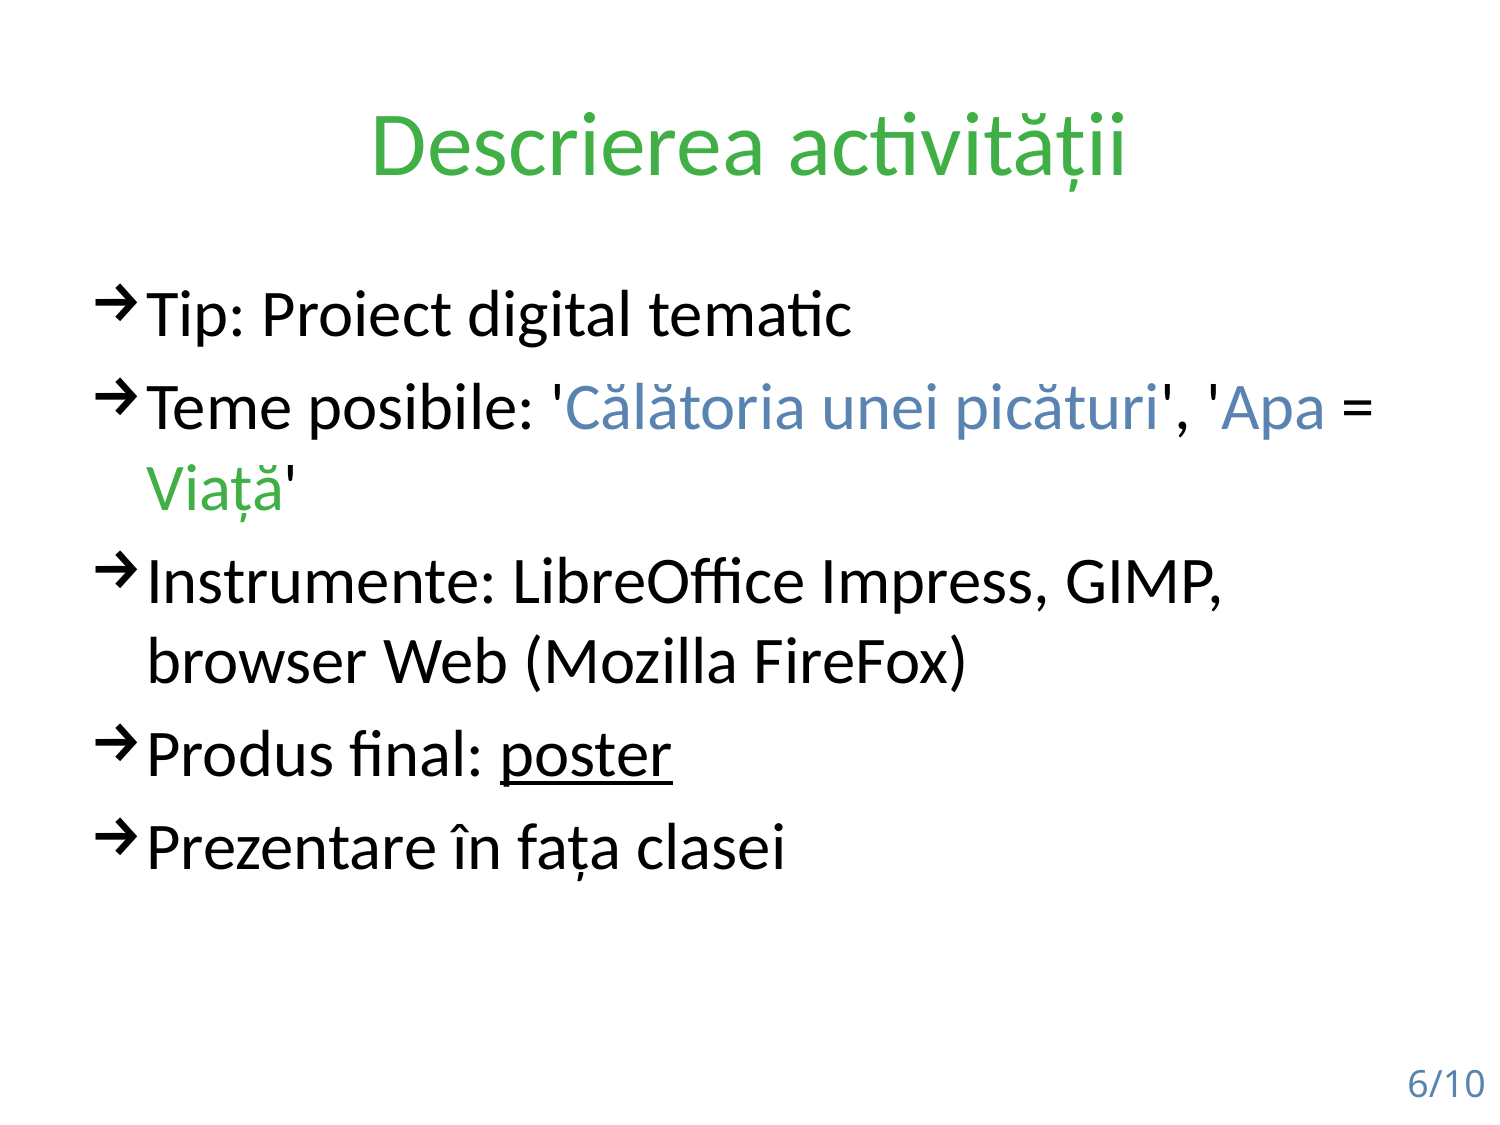

# Descrierea activității
Tip: Proiect digital tematic
Teme posibile: 'Călătoria unei picături', 'Apa = Viață'
Instrumente: LibreOffice Impress, GIMP, browser Web (Mozilla FireFox)
Produs final: poster
Prezentare în fața clasei